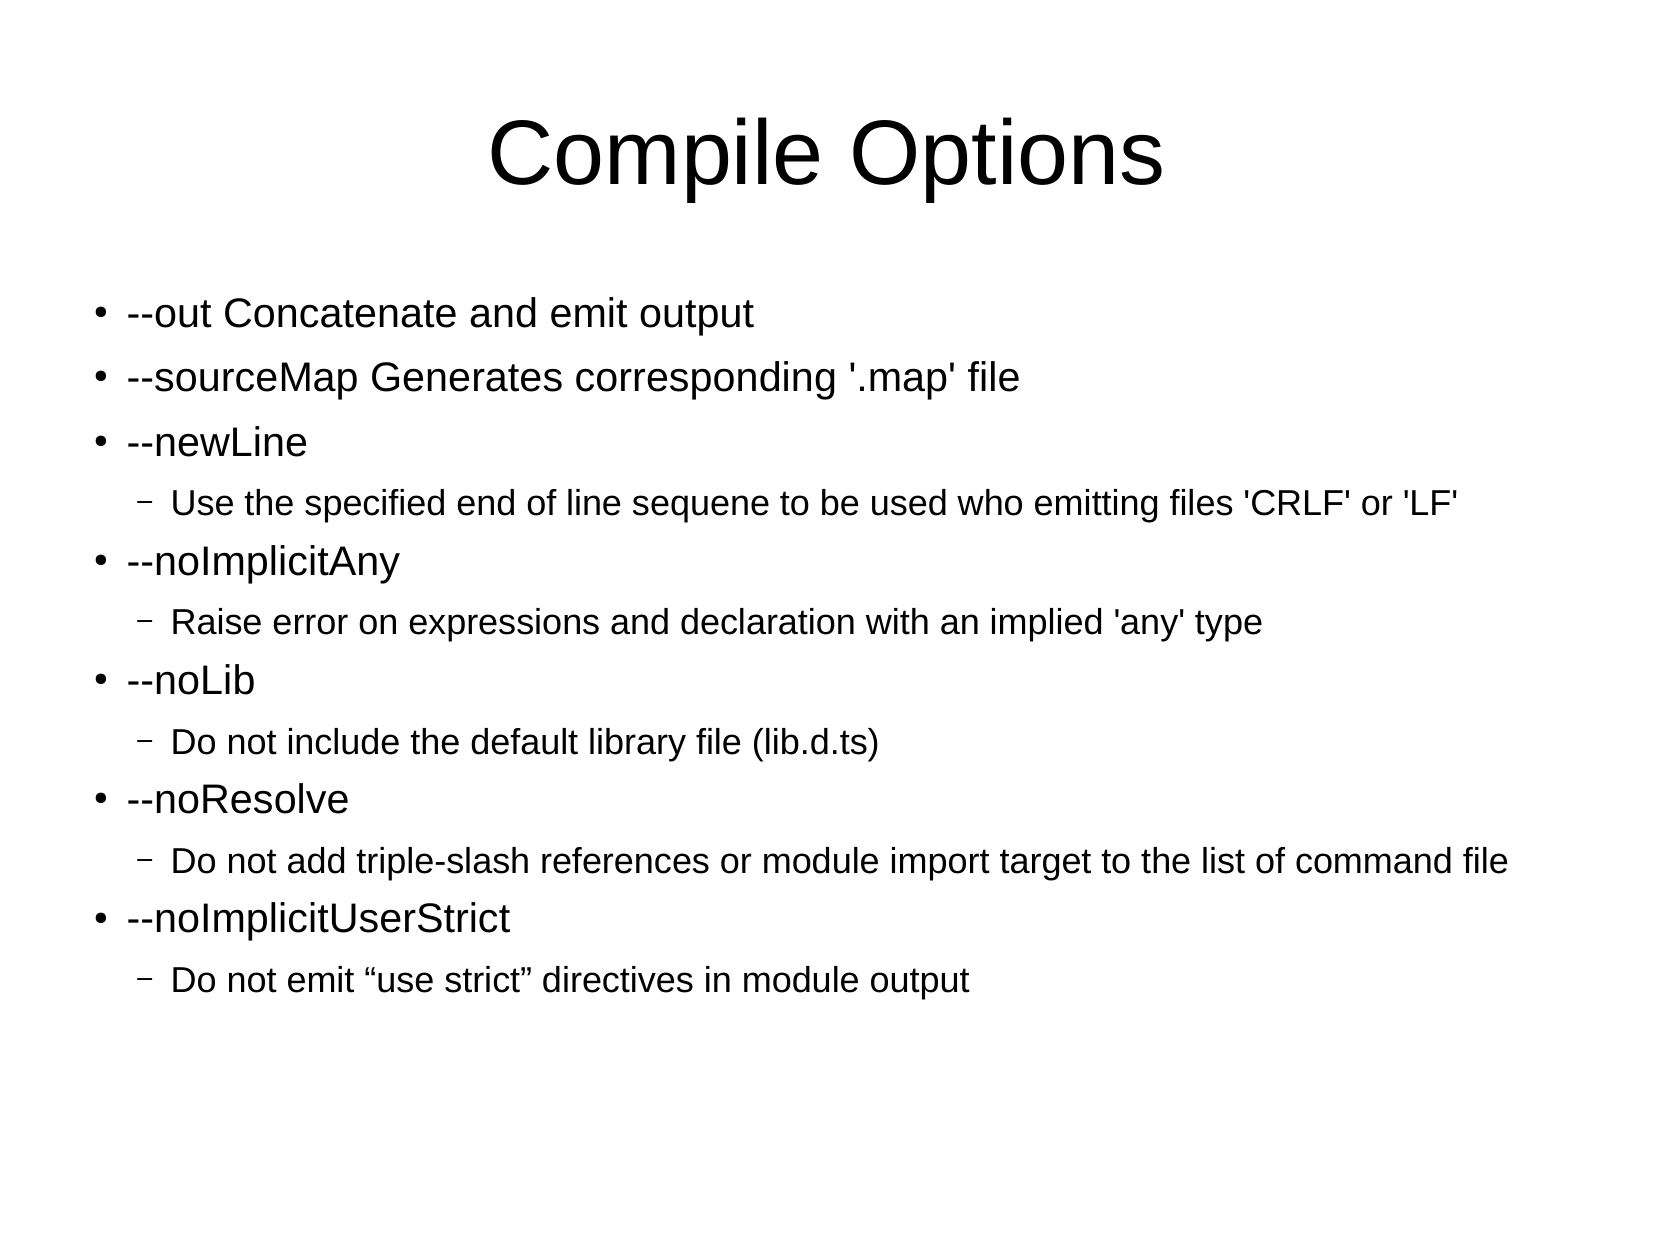

# Compile Options
--out Concatenate and emit output
--sourceMap Generates corresponding '.map' file
--newLine
Use the specified end of line sequene to be used who emitting files 'CRLF' or 'LF'
--noImplicitAny
Raise error on expressions and declaration with an implied 'any' type
--noLib
Do not include the default library file (lib.d.ts)
--noResolve
Do not add triple-slash references or module import target to the list of command file
--noImplicitUserStrict
Do not emit “use strict” directives in module output